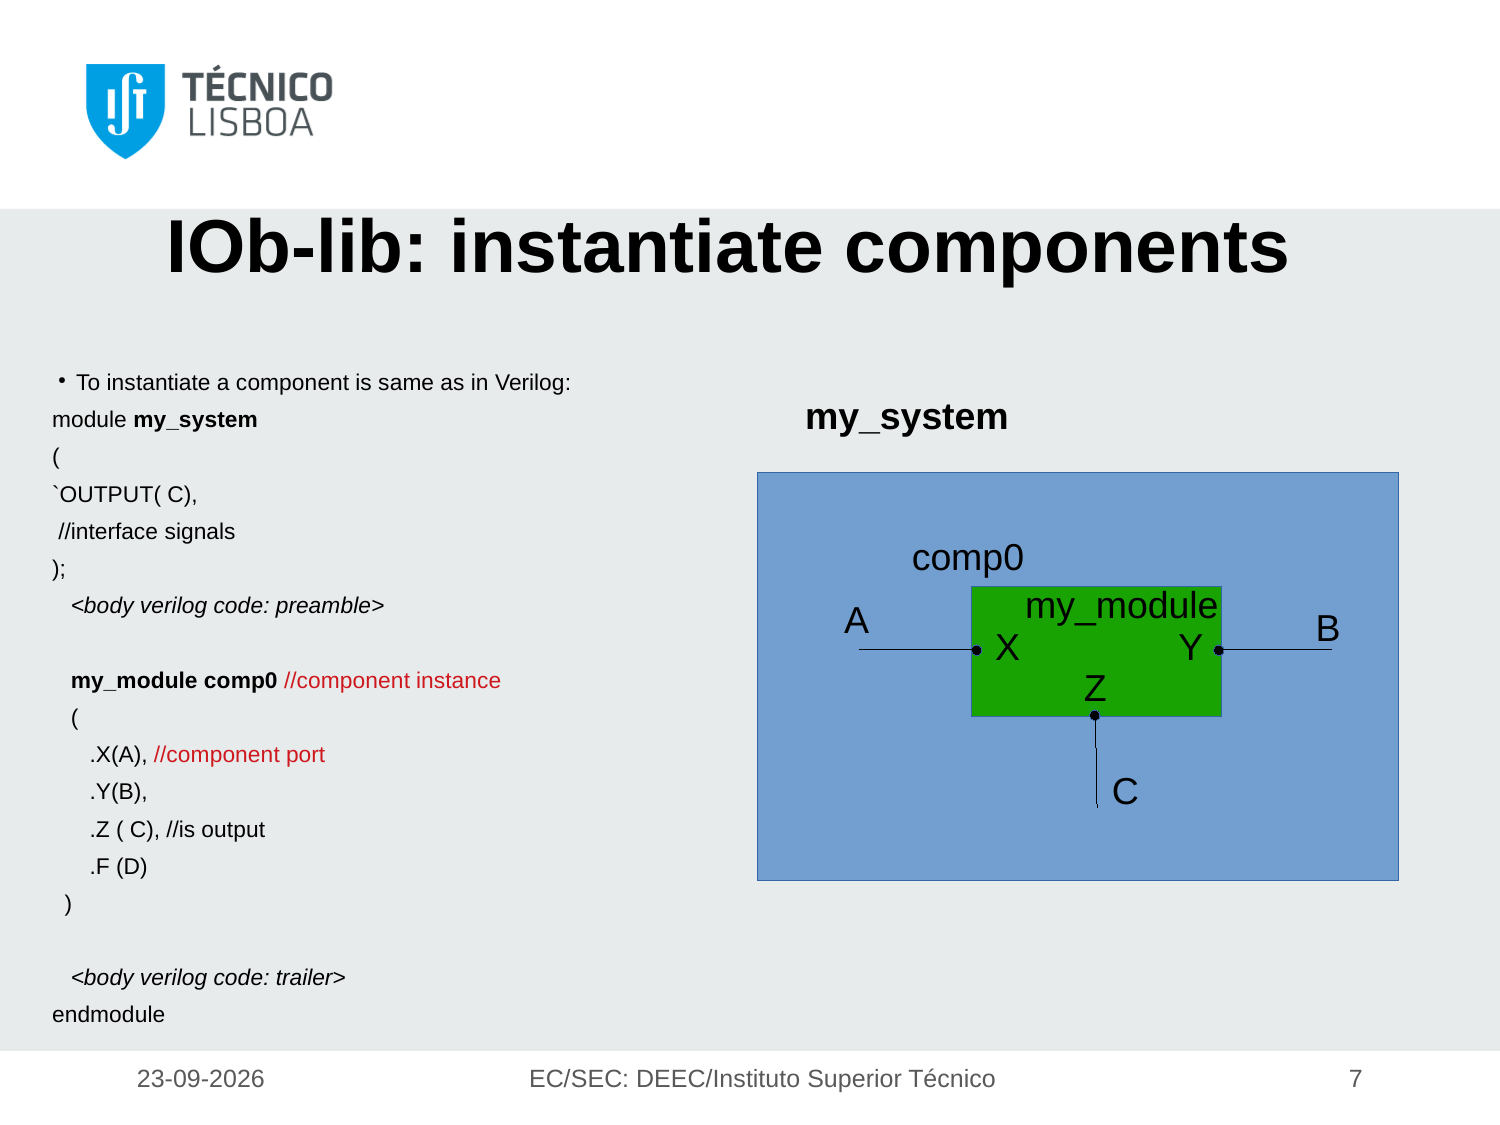

# IOb-lib: instantiate components
To instantiate a component is same as in Verilog:
module my_system
(
`OUTPUT( C),
 //interface signals
);
 <body verilog code: preamble>
 my_module comp0 //component instance
 (
 .X(A), //component port
 .Y(B),
 .Z ( C), //is output
 .F (D)
 )
 <body verilog code: trailer>
endmodule
my_system
comp0
my_module
A
B
X
Y
Z
C
EC/SEC: DEEC/Instituto Superior Técnico